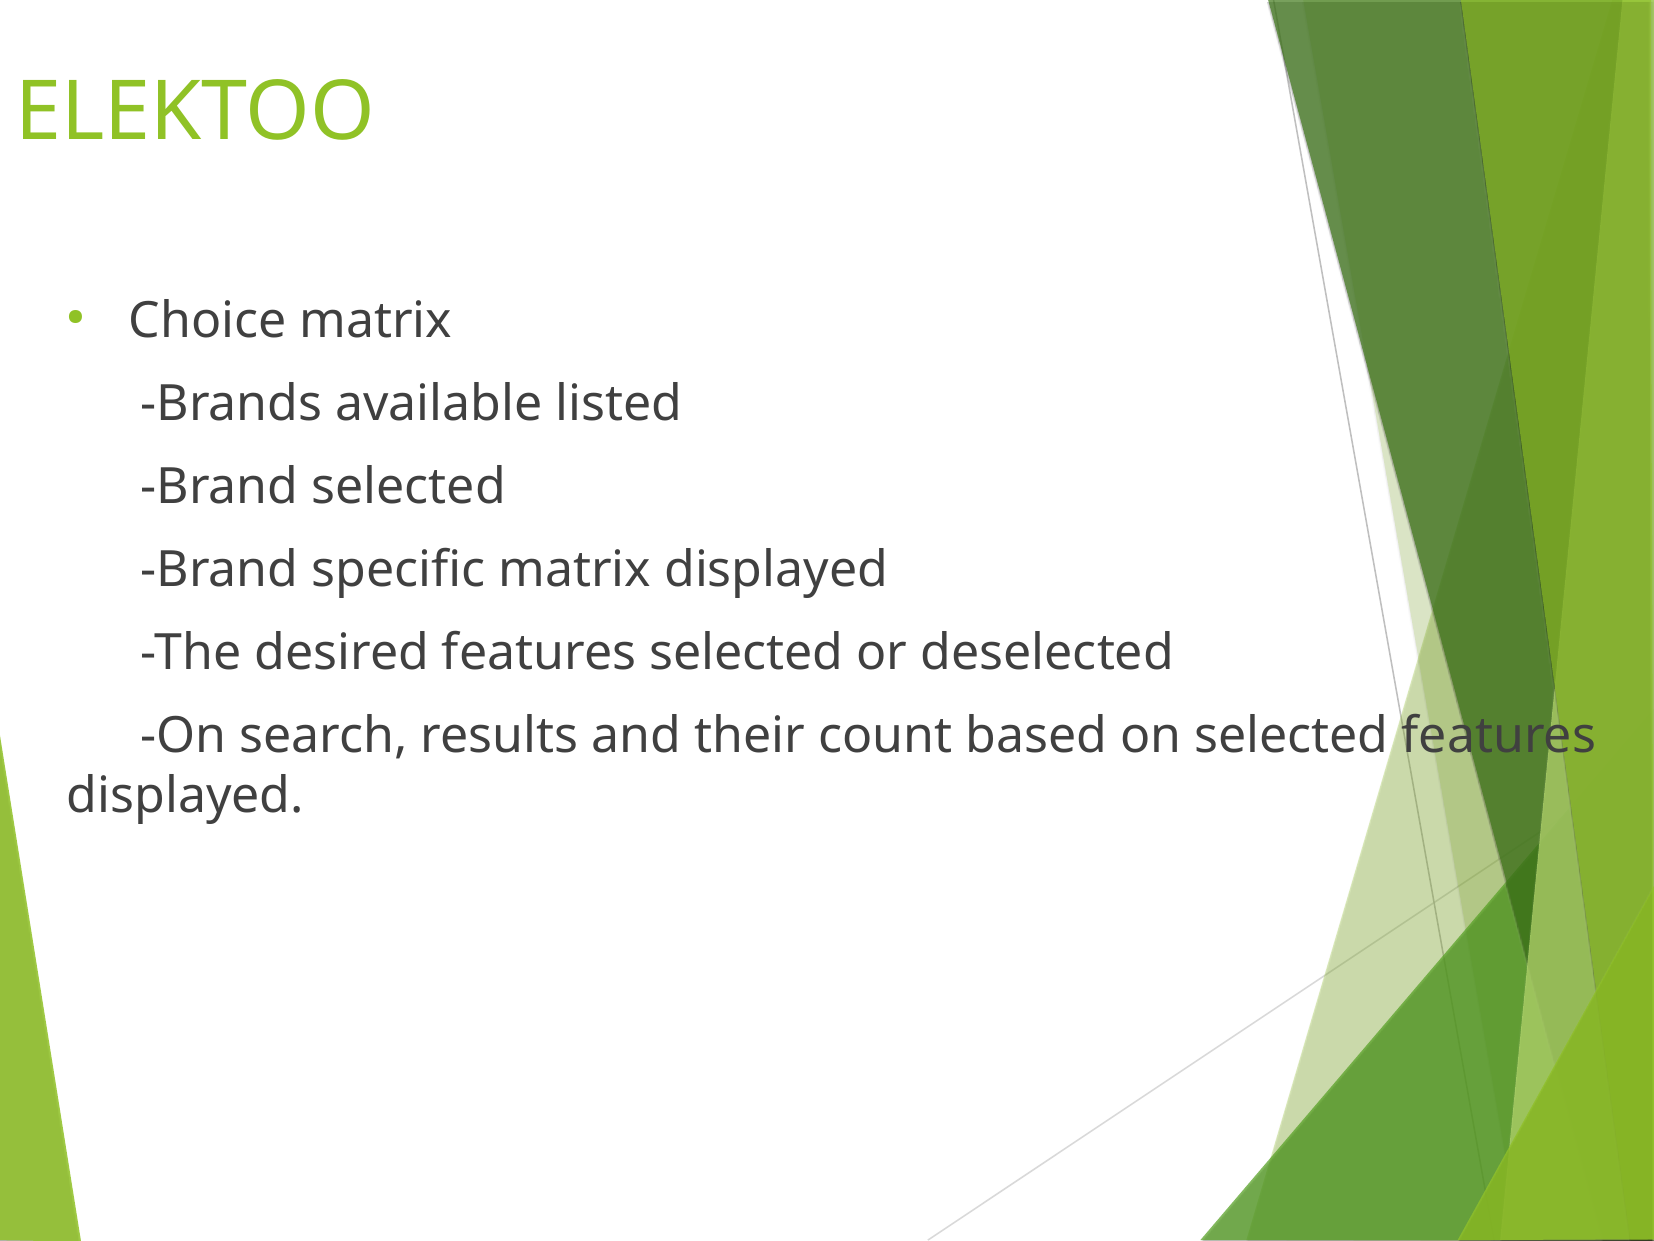

# ELEKTOO
Choice matrix
	-Brands available listed
	-Brand selected
	-Brand specific matrix displayed
	-The desired features selected or deselected
	-On search, results and their count based on selected features displayed.